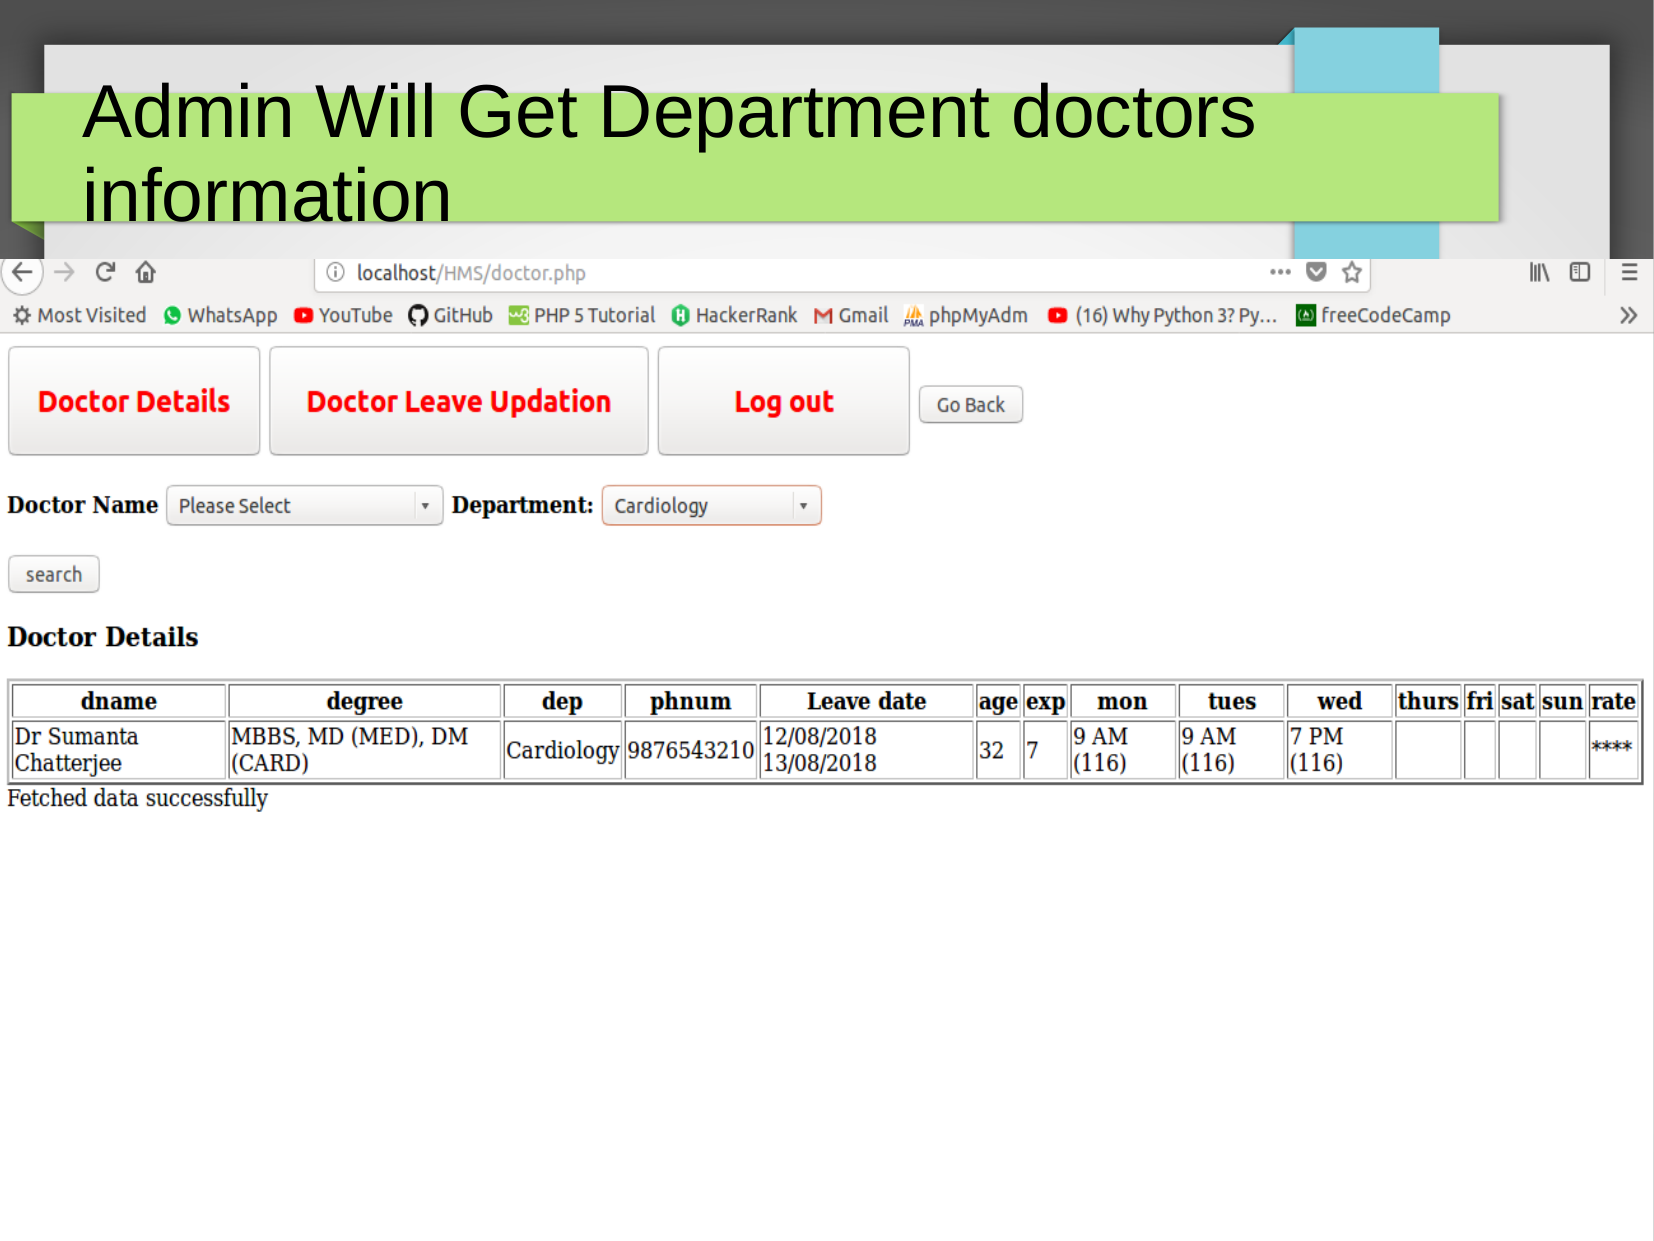

# Admin Will Get Department doctors information